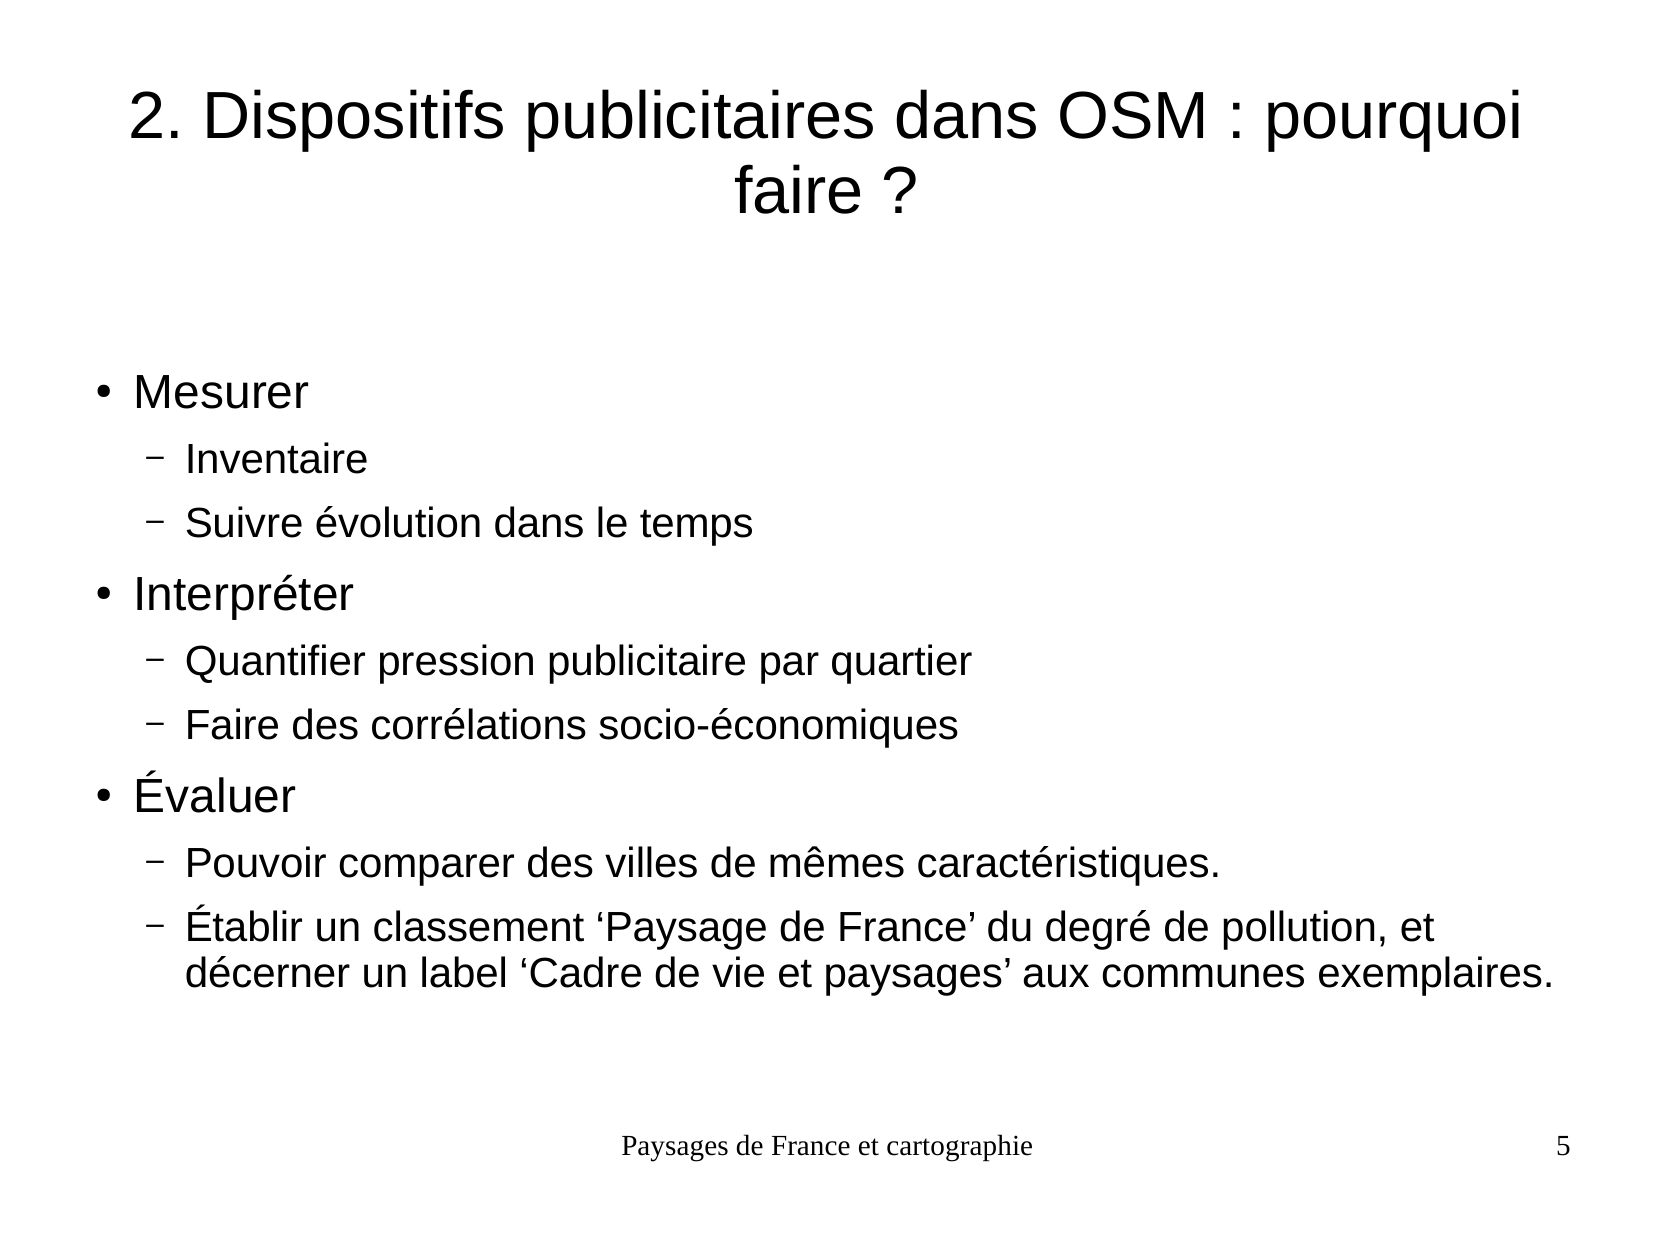

# 2. Dispositifs publicitaires dans OSM : pourquoi faire ?
Mesurer
Inventaire
Suivre évolution dans le temps
Interpréter
Quantifier pression publicitaire par quartier
Faire des corrélations socio-économiques
Évaluer
Pouvoir comparer des villes de mêmes caractéristiques.
Établir un classement ‘Paysage de France’ du degré de pollution, et décerner un label ‘Cadre de vie et paysages’ aux communes exemplaires.
Paysages de France et cartographie
5